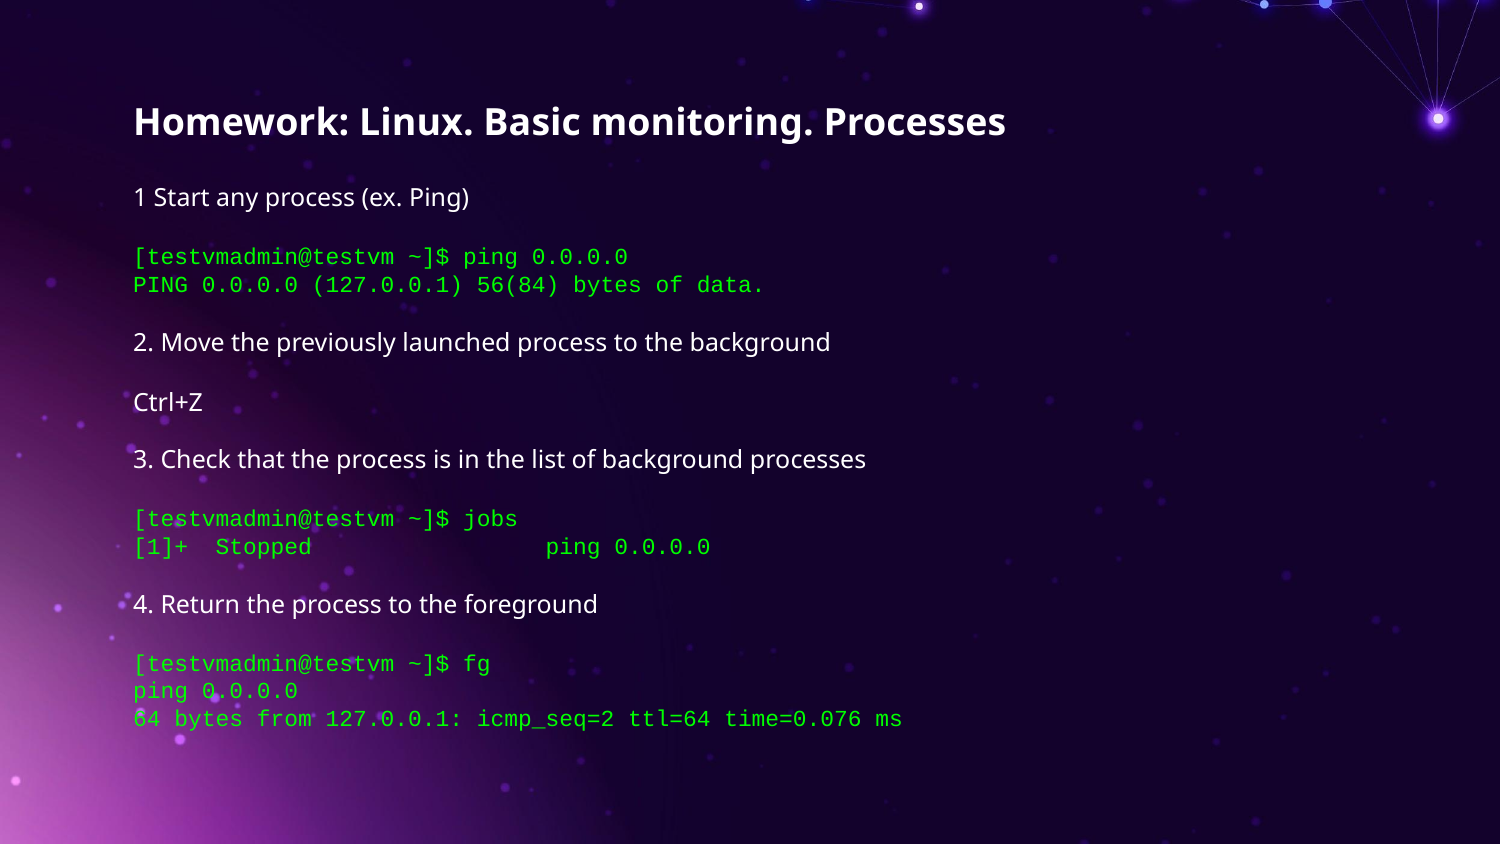

# Homework: Linux. Basic monitoring. Processes
1 Start any process (ex. Ping)
[testvmadmin@testvm ~]$ ping 0.0.0.0
PING 0.0.0.0 (127.0.0.1) 56(84) bytes of data.
2. Move the previously launched process to the background
Ctrl+Z
3. Check that the process is in the list of background processes
[testvmadmin@testvm ~]$ jobs
[1]+ Stopped ping 0.0.0.0
4. Return the process to the foreground
[testvmadmin@testvm ~]$ fg
ping 0.0.0.0
64 bytes from 127.0.0.1: icmp_seq=2 ttl=64 time=0.076 ms